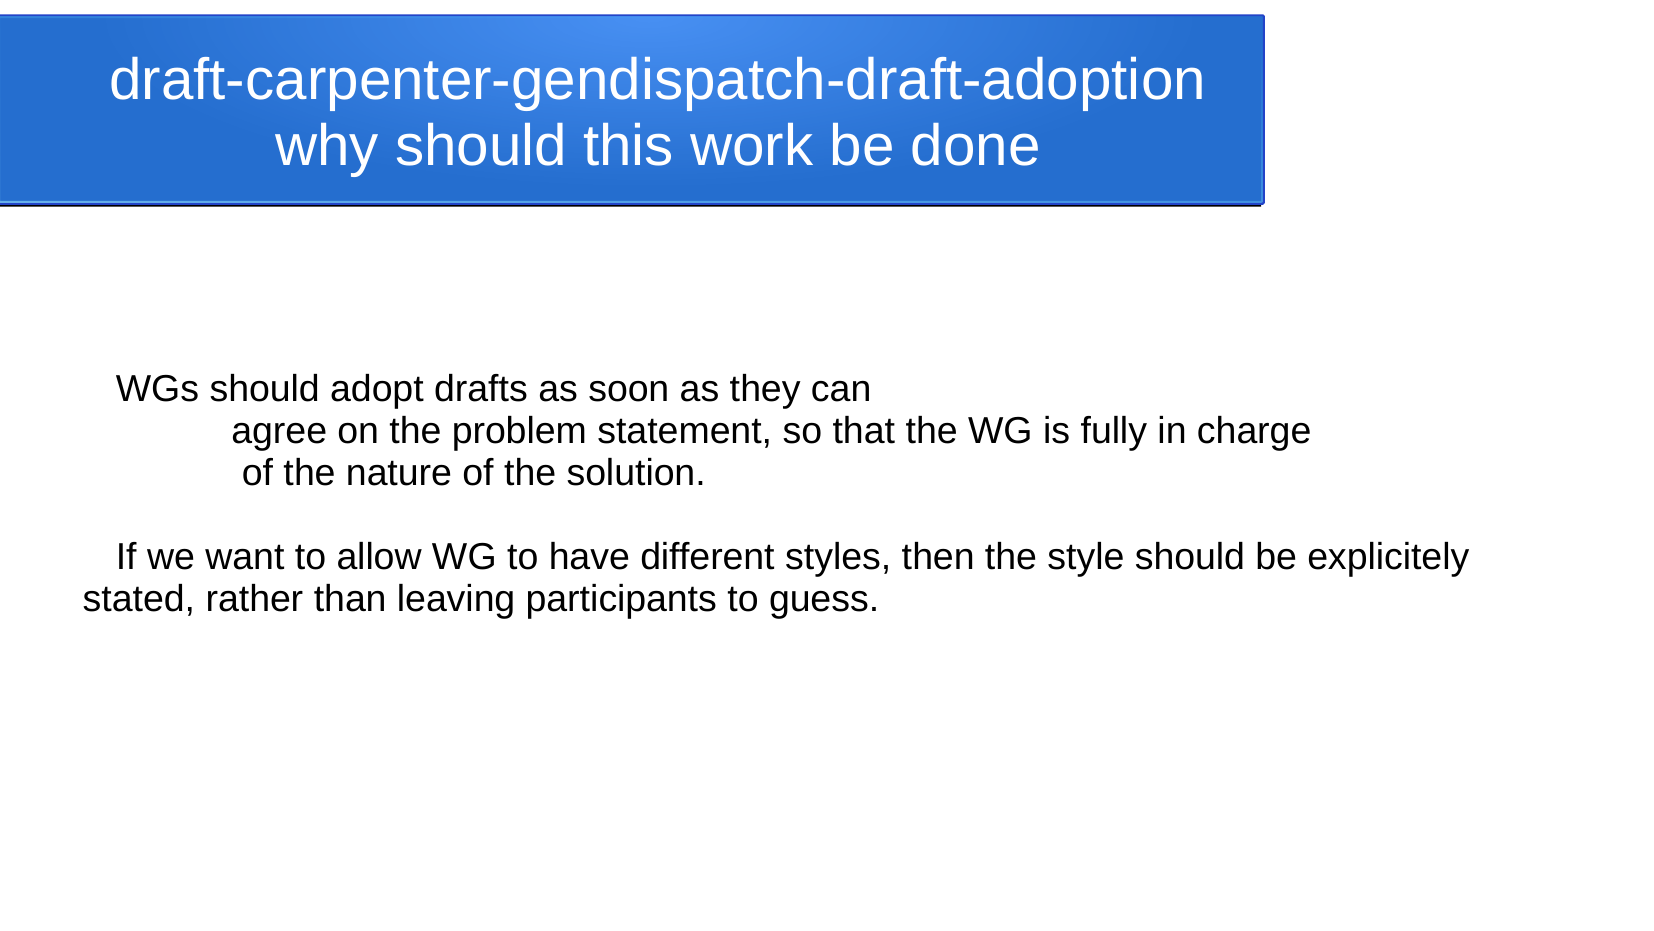

# draft-carpenter-gendispatch-draft-adoption why should this work be done
WGs should adopt drafts as soon as they can
 agree on the problem statement, so that the WG is fully in charge
 of the nature of the solution.
If we want to allow WG to have different styles, then the style should be explicitely stated, rather than leaving participants to guess.